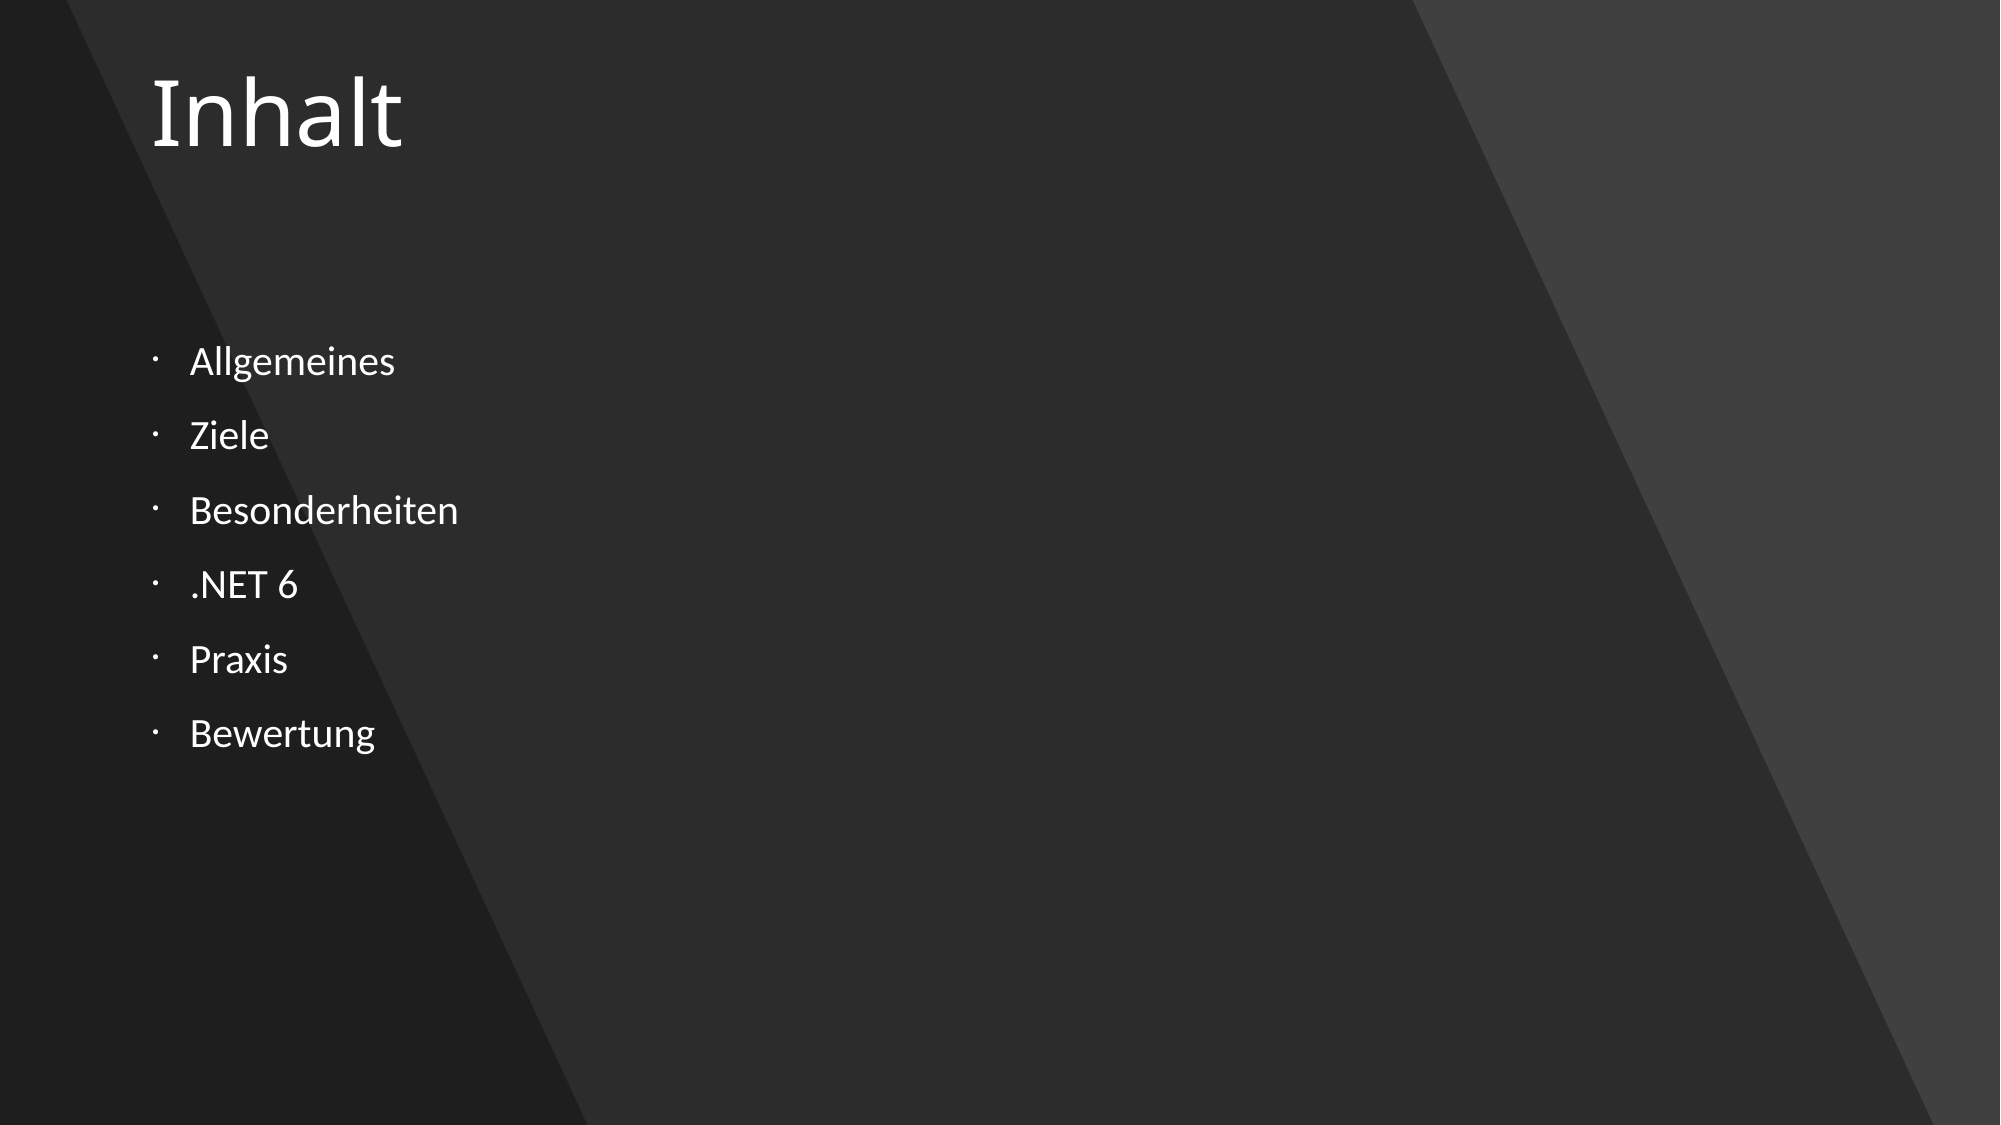

# Inhalt
Allgemeines
Ziele
Besonderheiten
.NET 6
Praxis
Bewertung